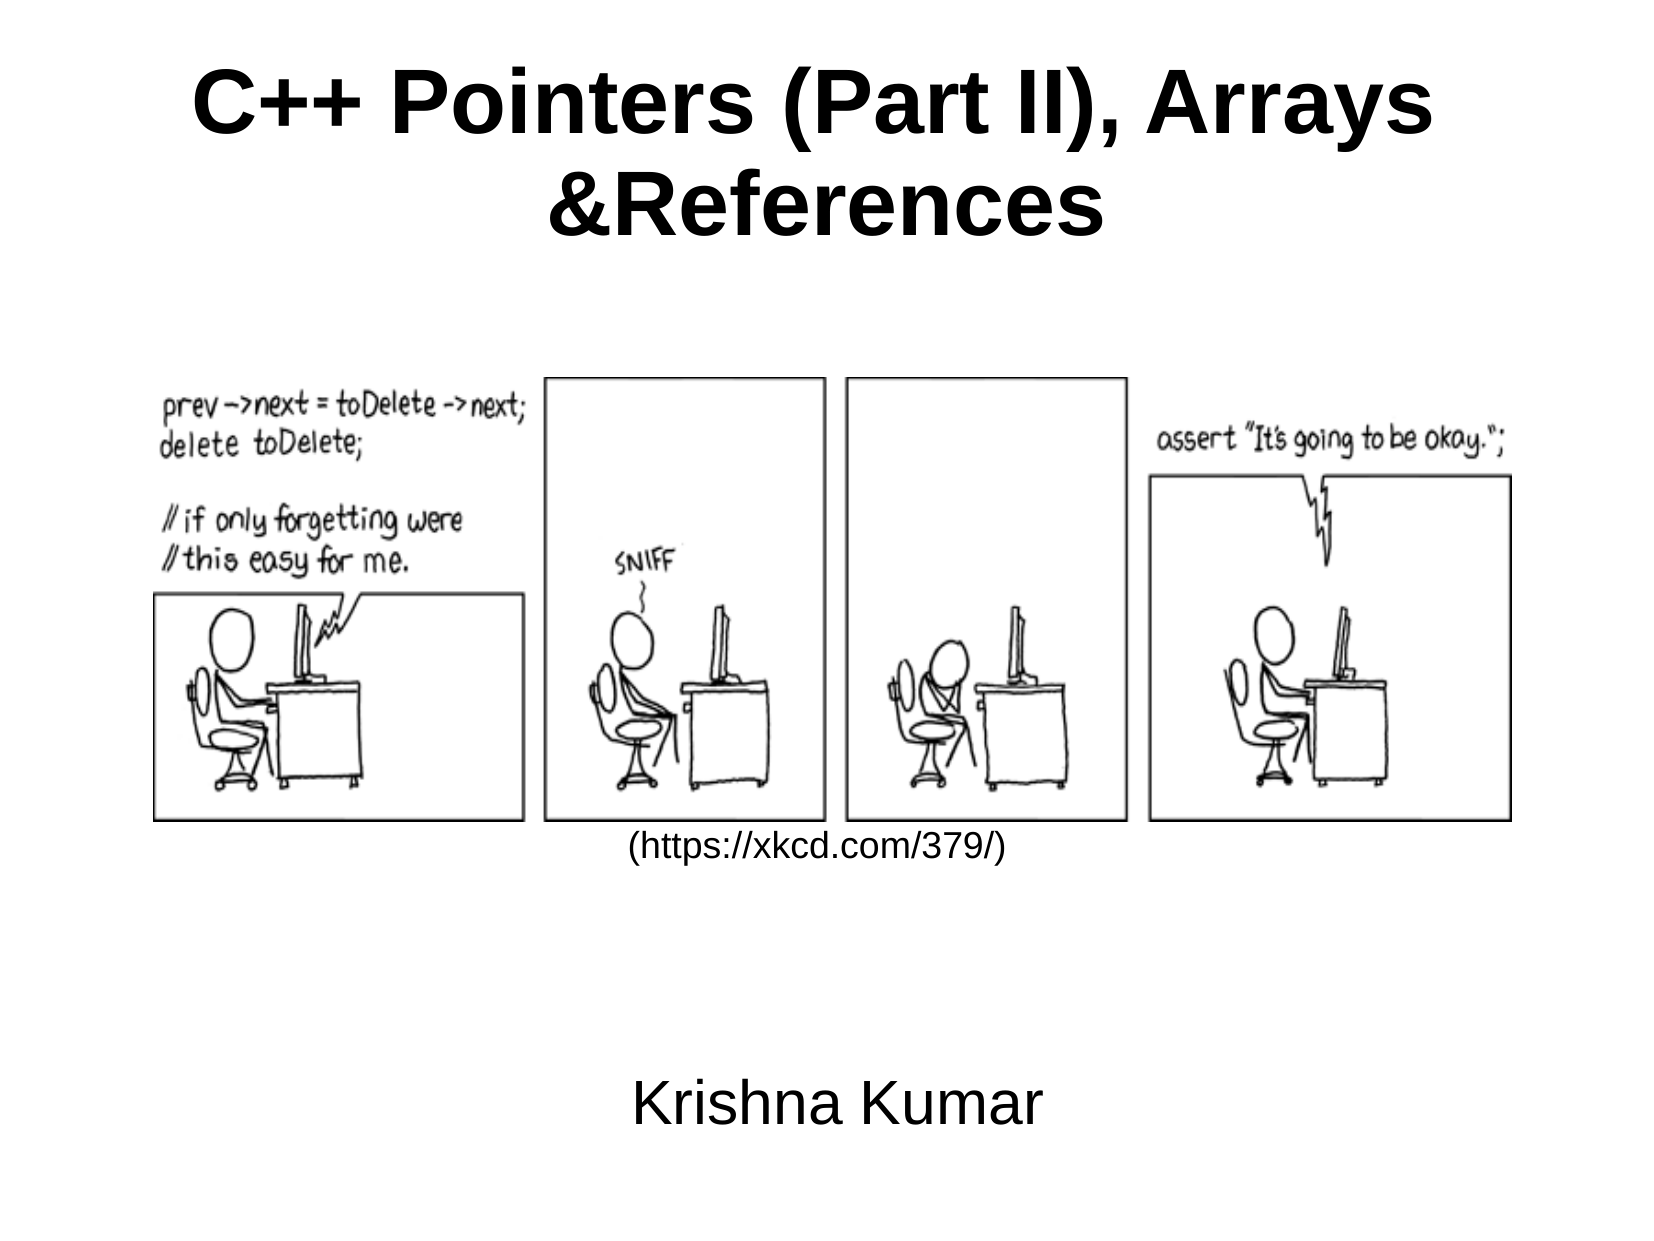

# C++ Pointers (Part II), Arrays &References
								 (https://xkcd.com/379/)
Krishna Kumar